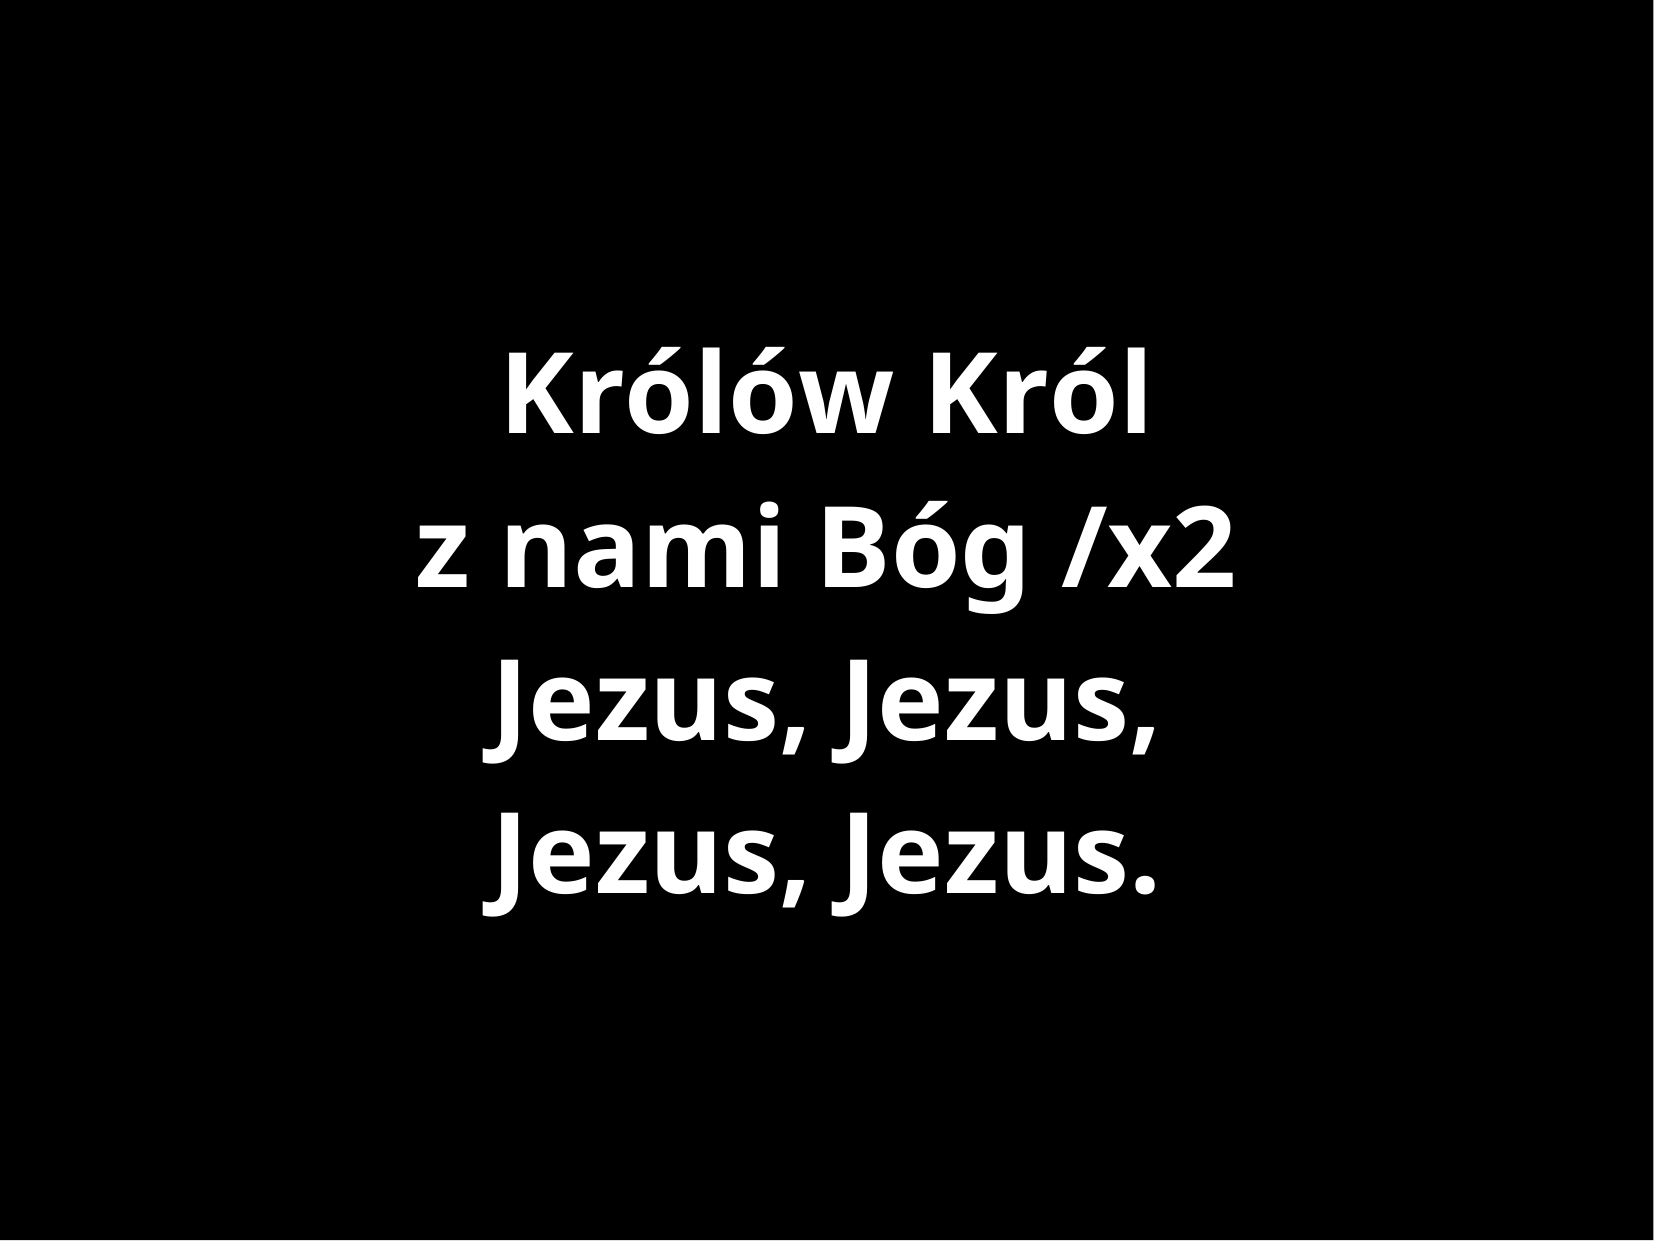

# Królów Król z nami Bóg /x2 Jezus, Jezus, Jezus, Jezus.